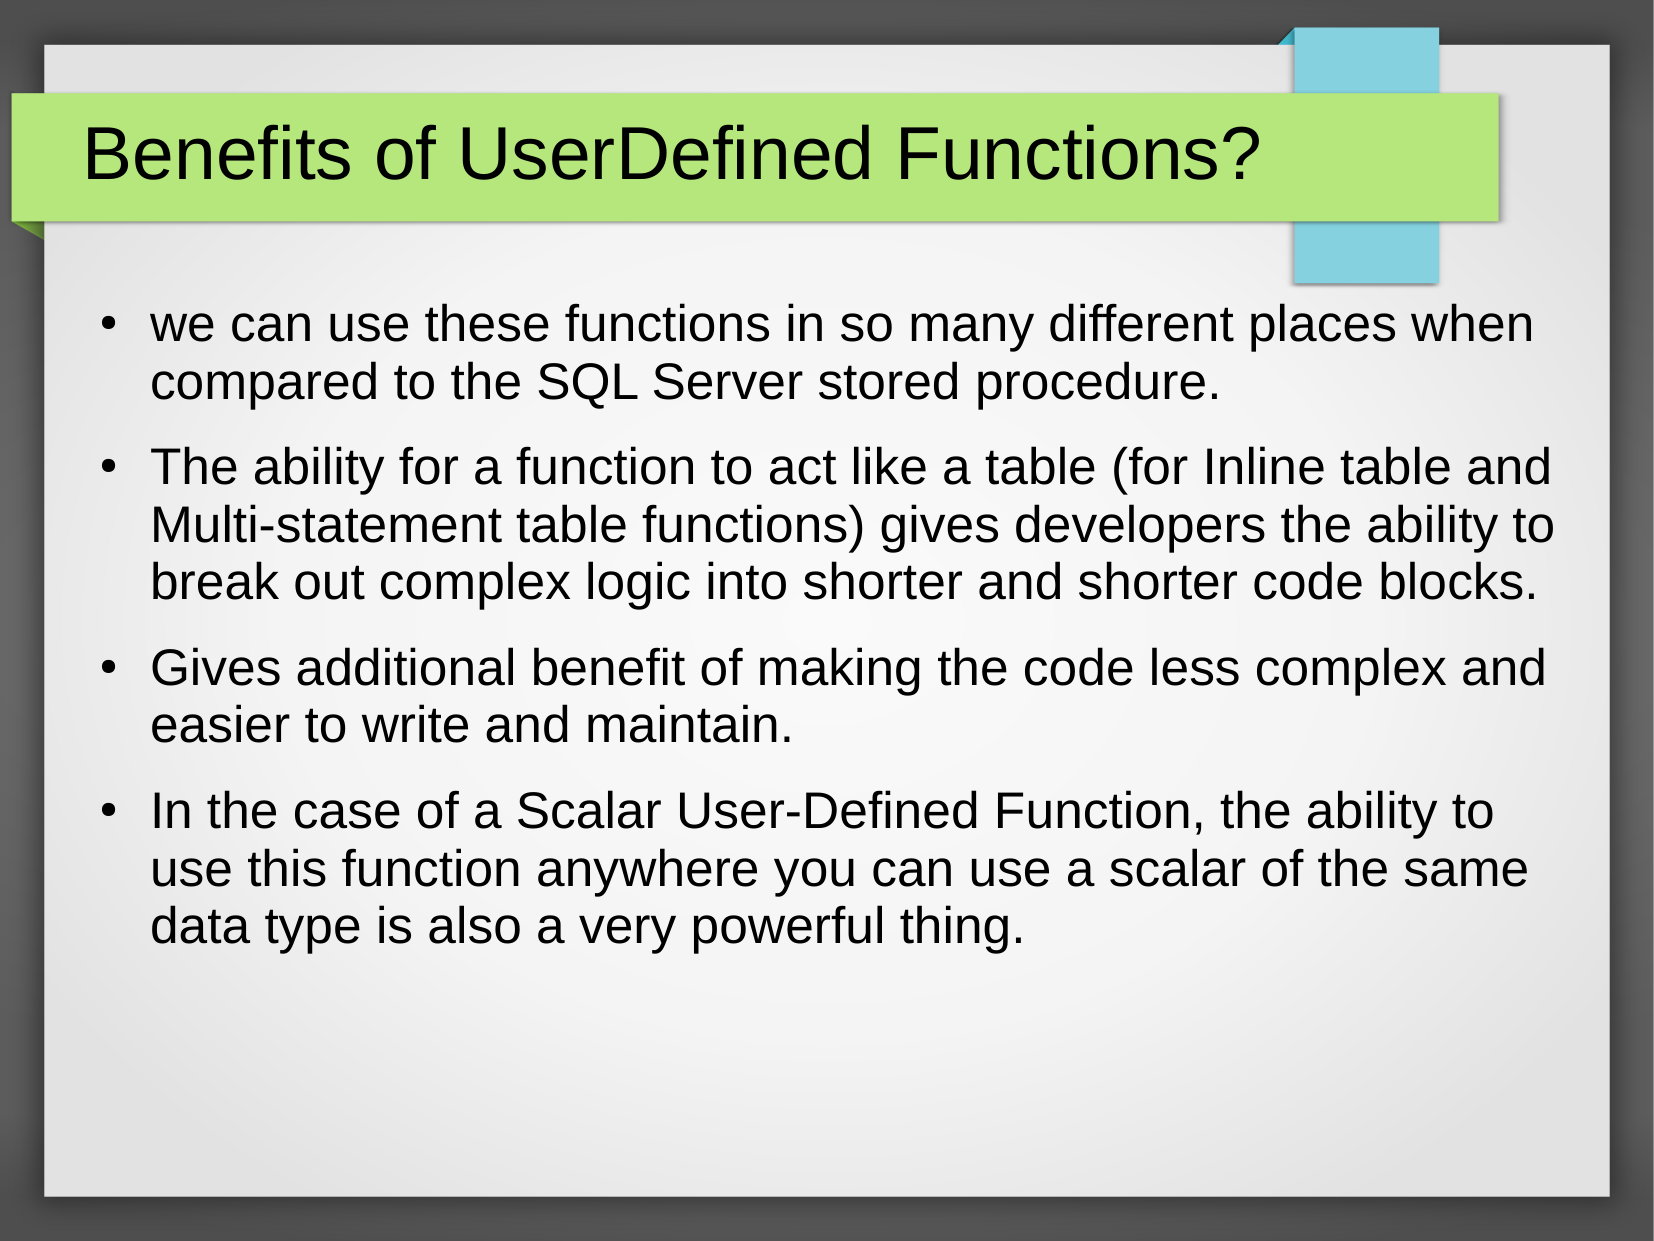

# Benefits of User­Defined Functions?
we can use these functions in so many different places when compared to the SQL Server stored procedure.
The ability for a function to act like a table (for Inline table and Multi-statement table functions) gives developers the ability to break out complex logic into shorter and shorter code blocks.
Gives additional benefit of making the code less complex and easier to write and maintain.
In the case of a Scalar User-Defined Function, the ability to use this function anywhere you can use a scalar of the same data type is also a very powerful thing.